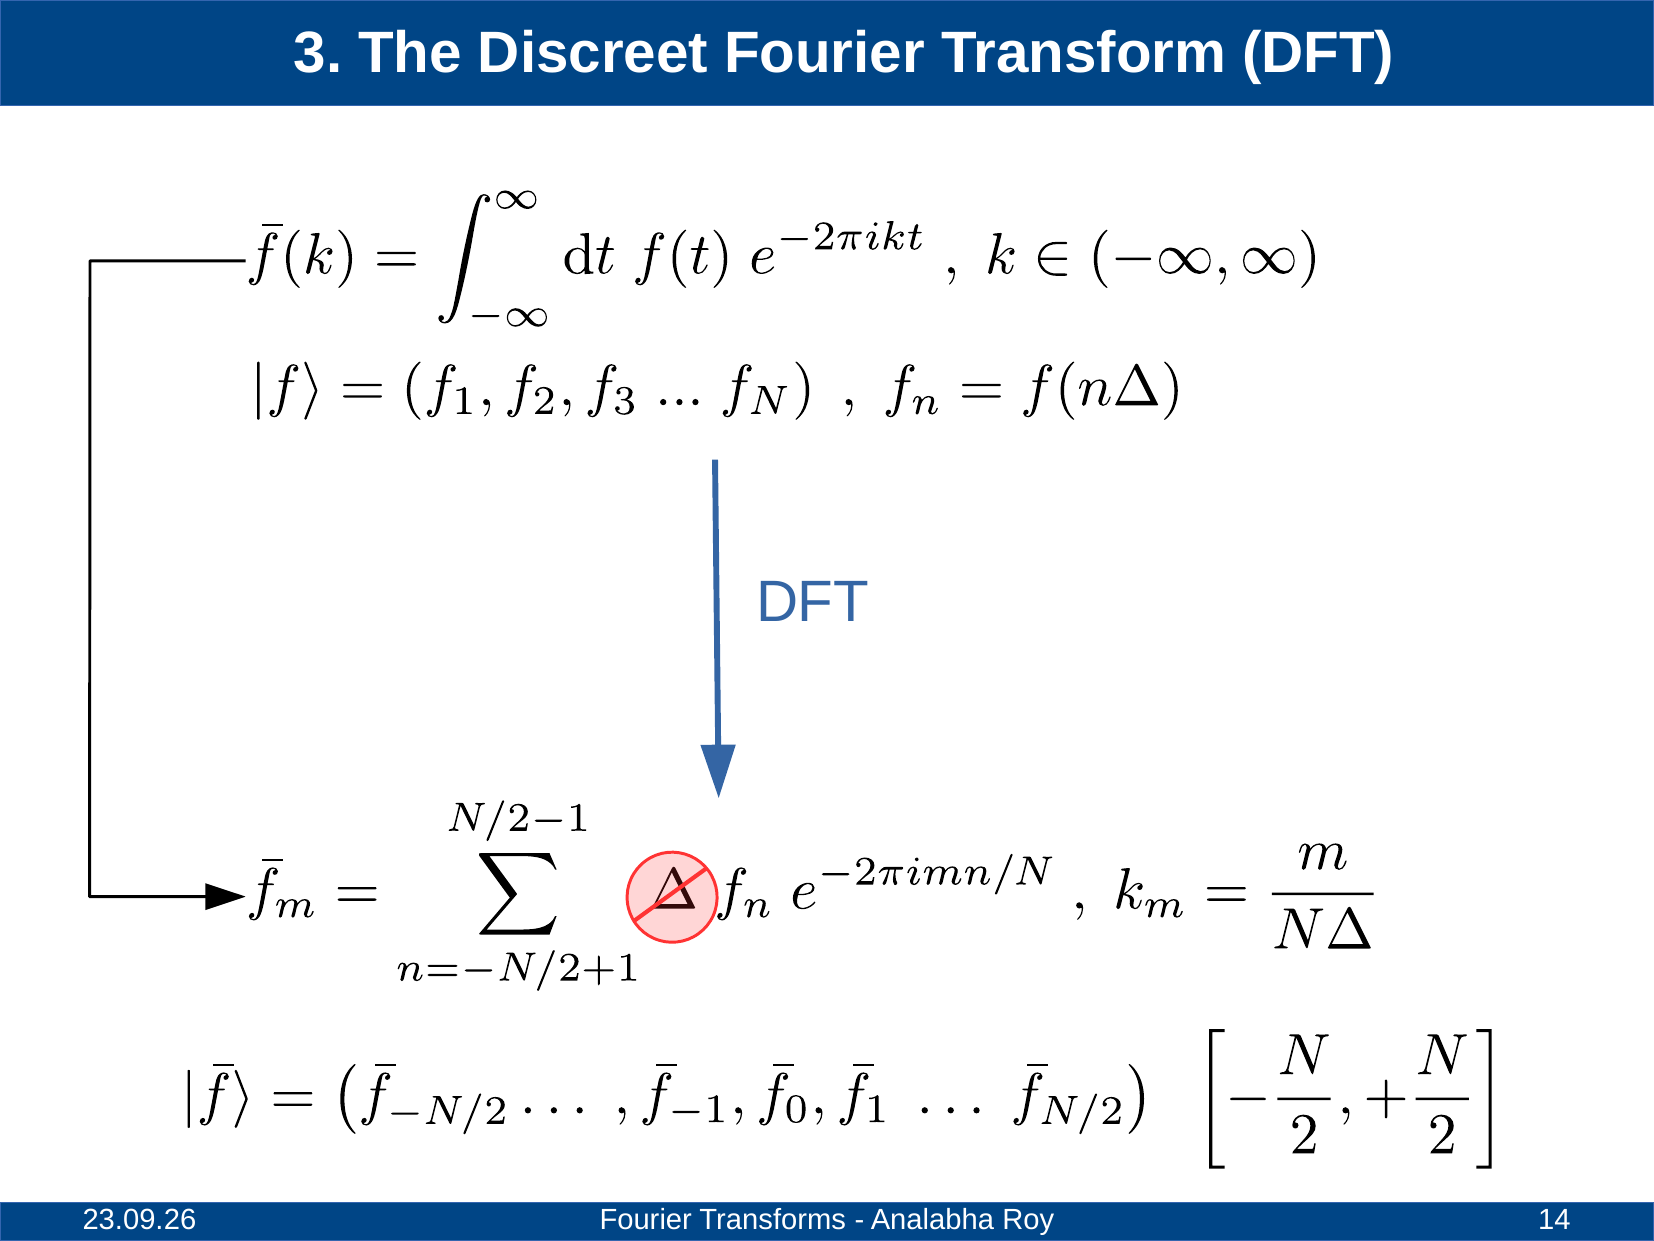

# 3. The Discreet Fourier Transform (DFT)
DFT
Your name here (insert->page number)
14